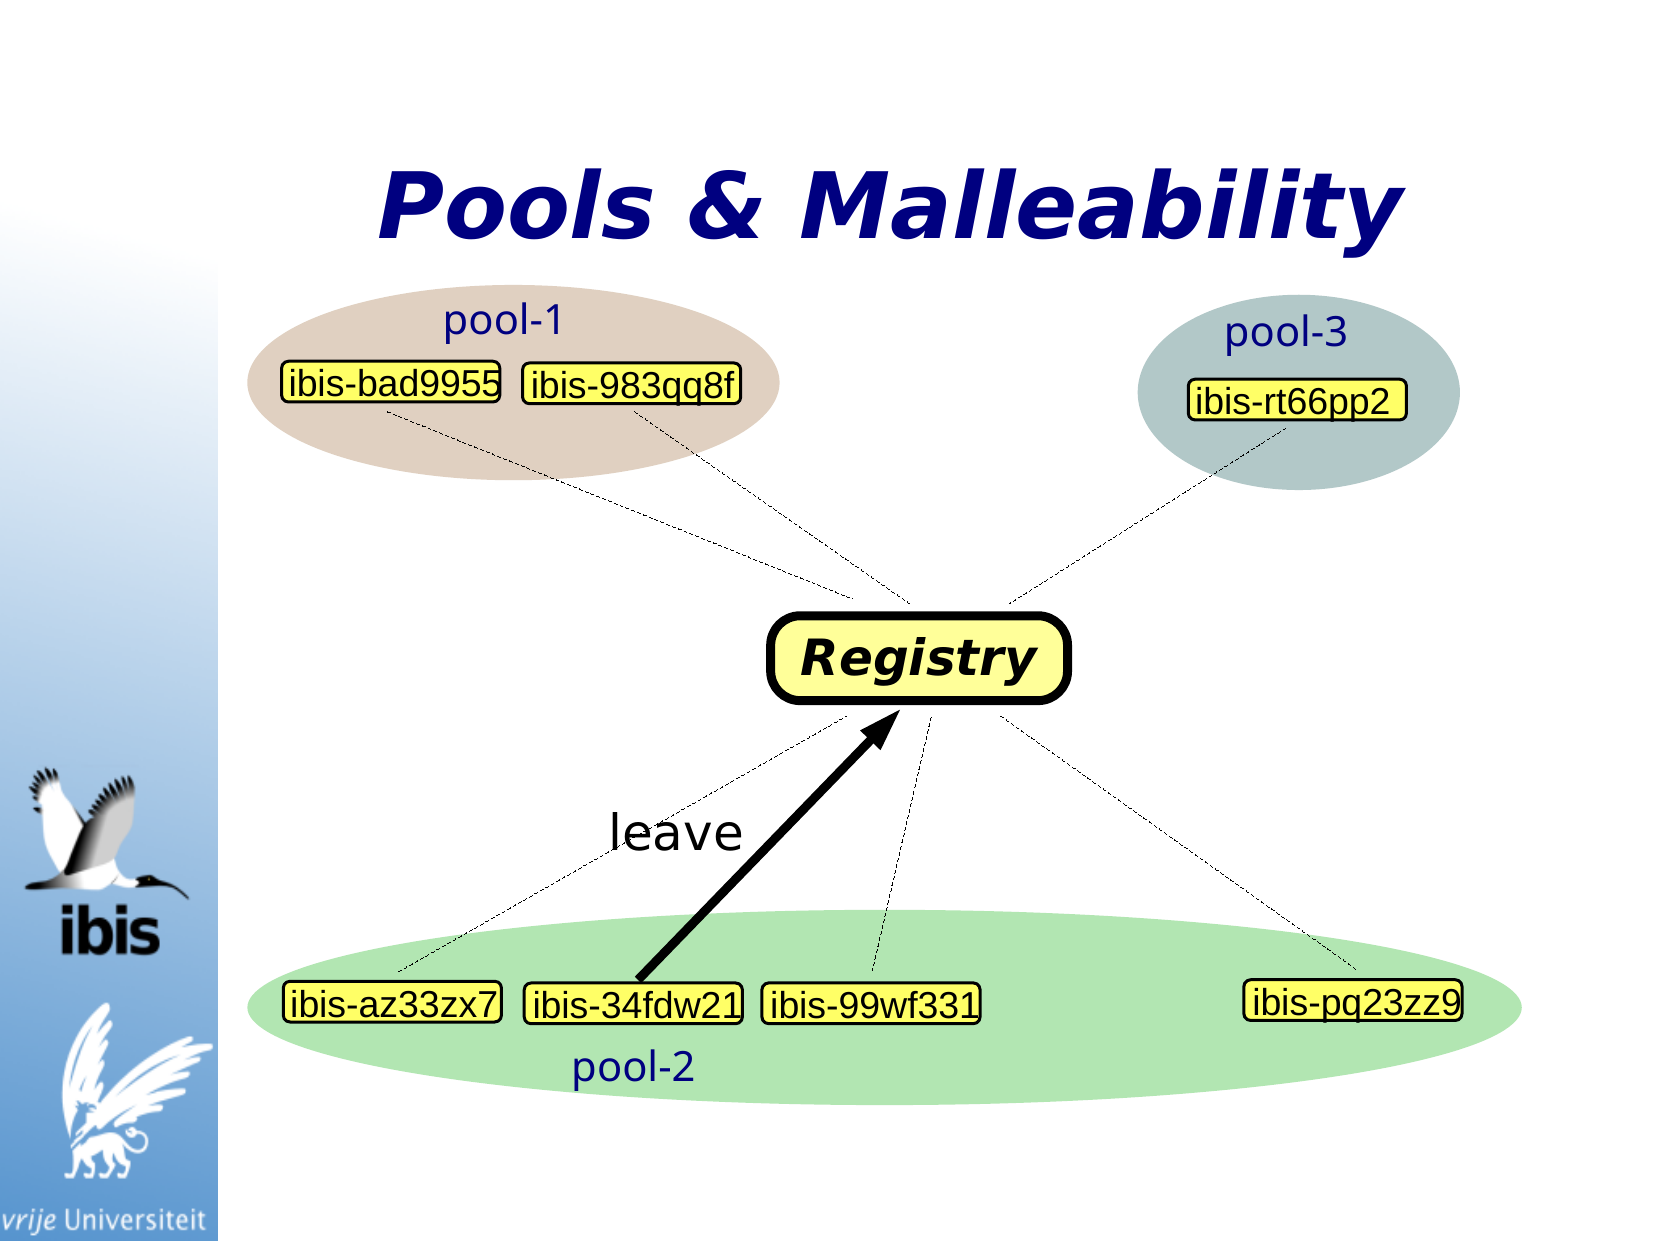

# Pools & Malleability
pool-1
pool-3
ibis-bad9955
ibis-983qq8f
ibis-rt66pp2
Registry
leave
ibis-pq23zz9
ibis-az33zx7
ibis-99wf331
ibis-34fdw21
pool-2